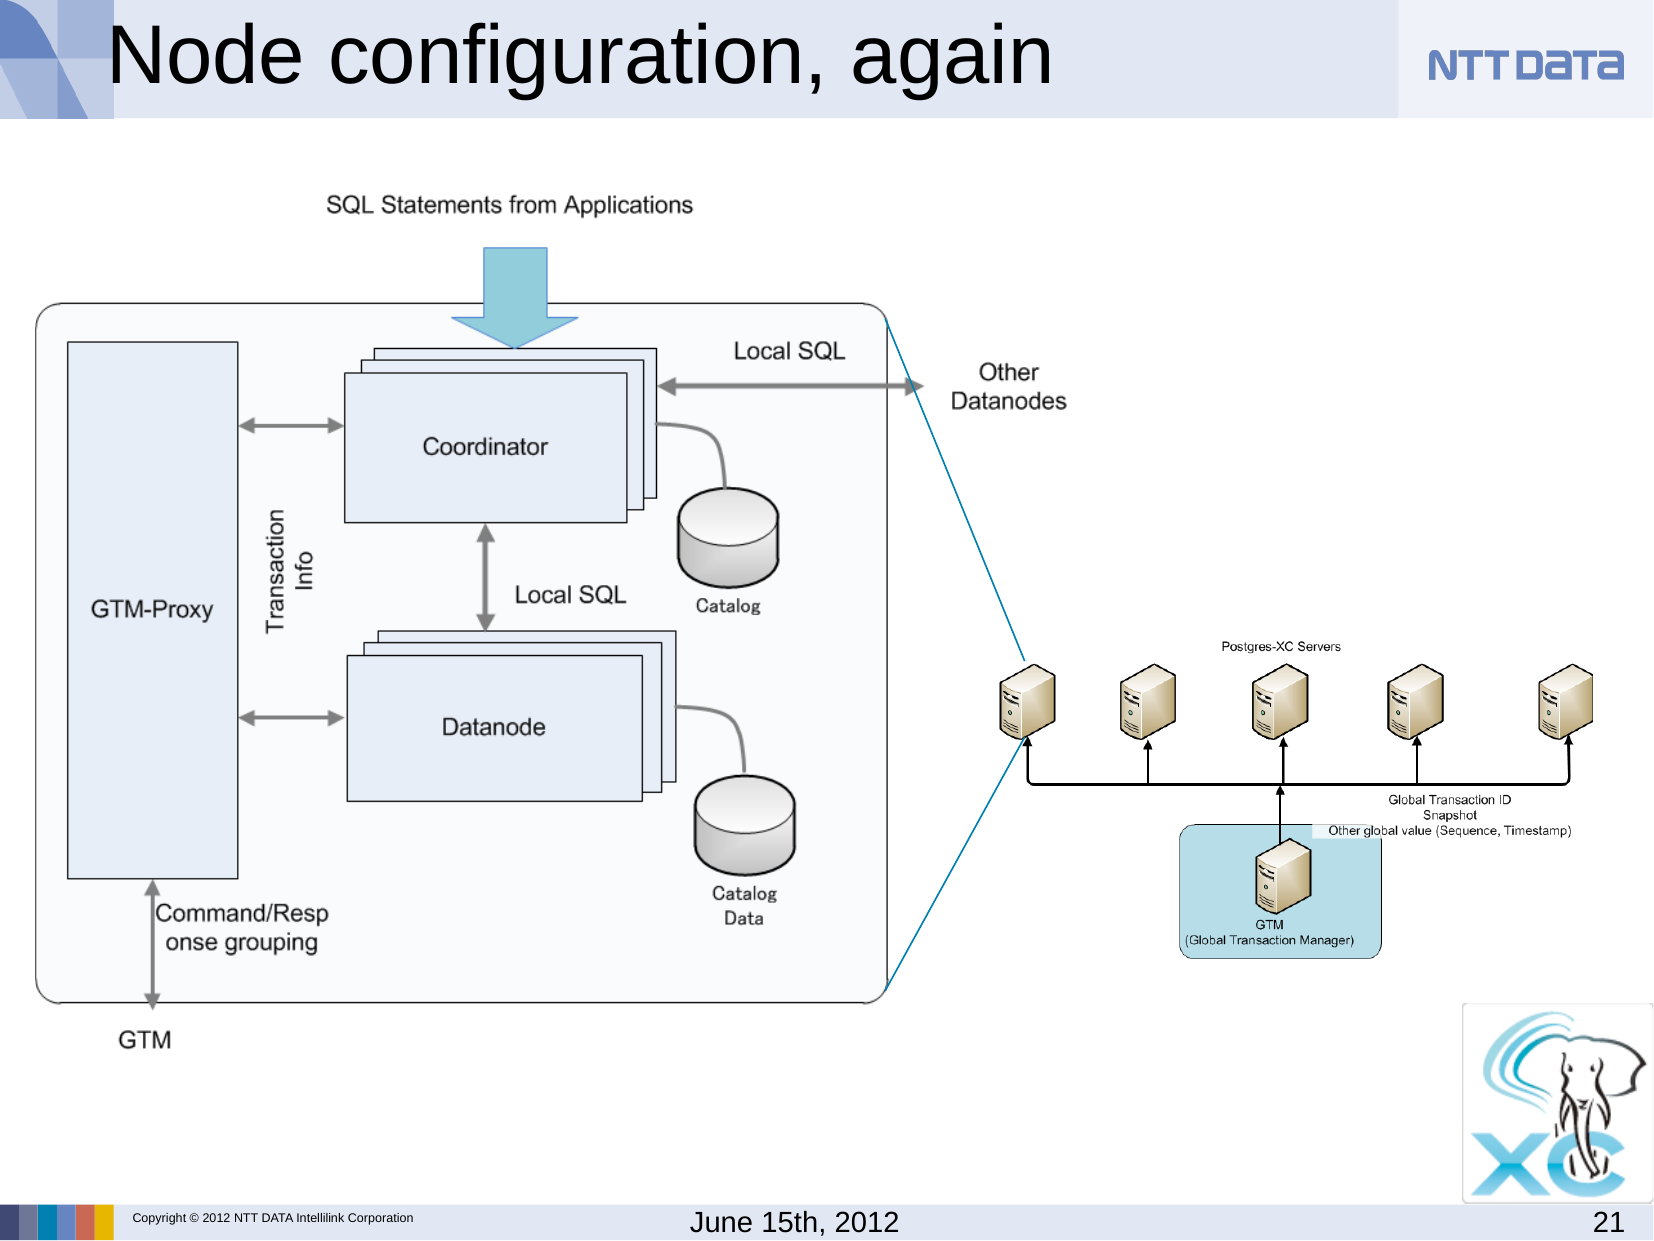

# Node configuration, again
June 15th, 2012
21